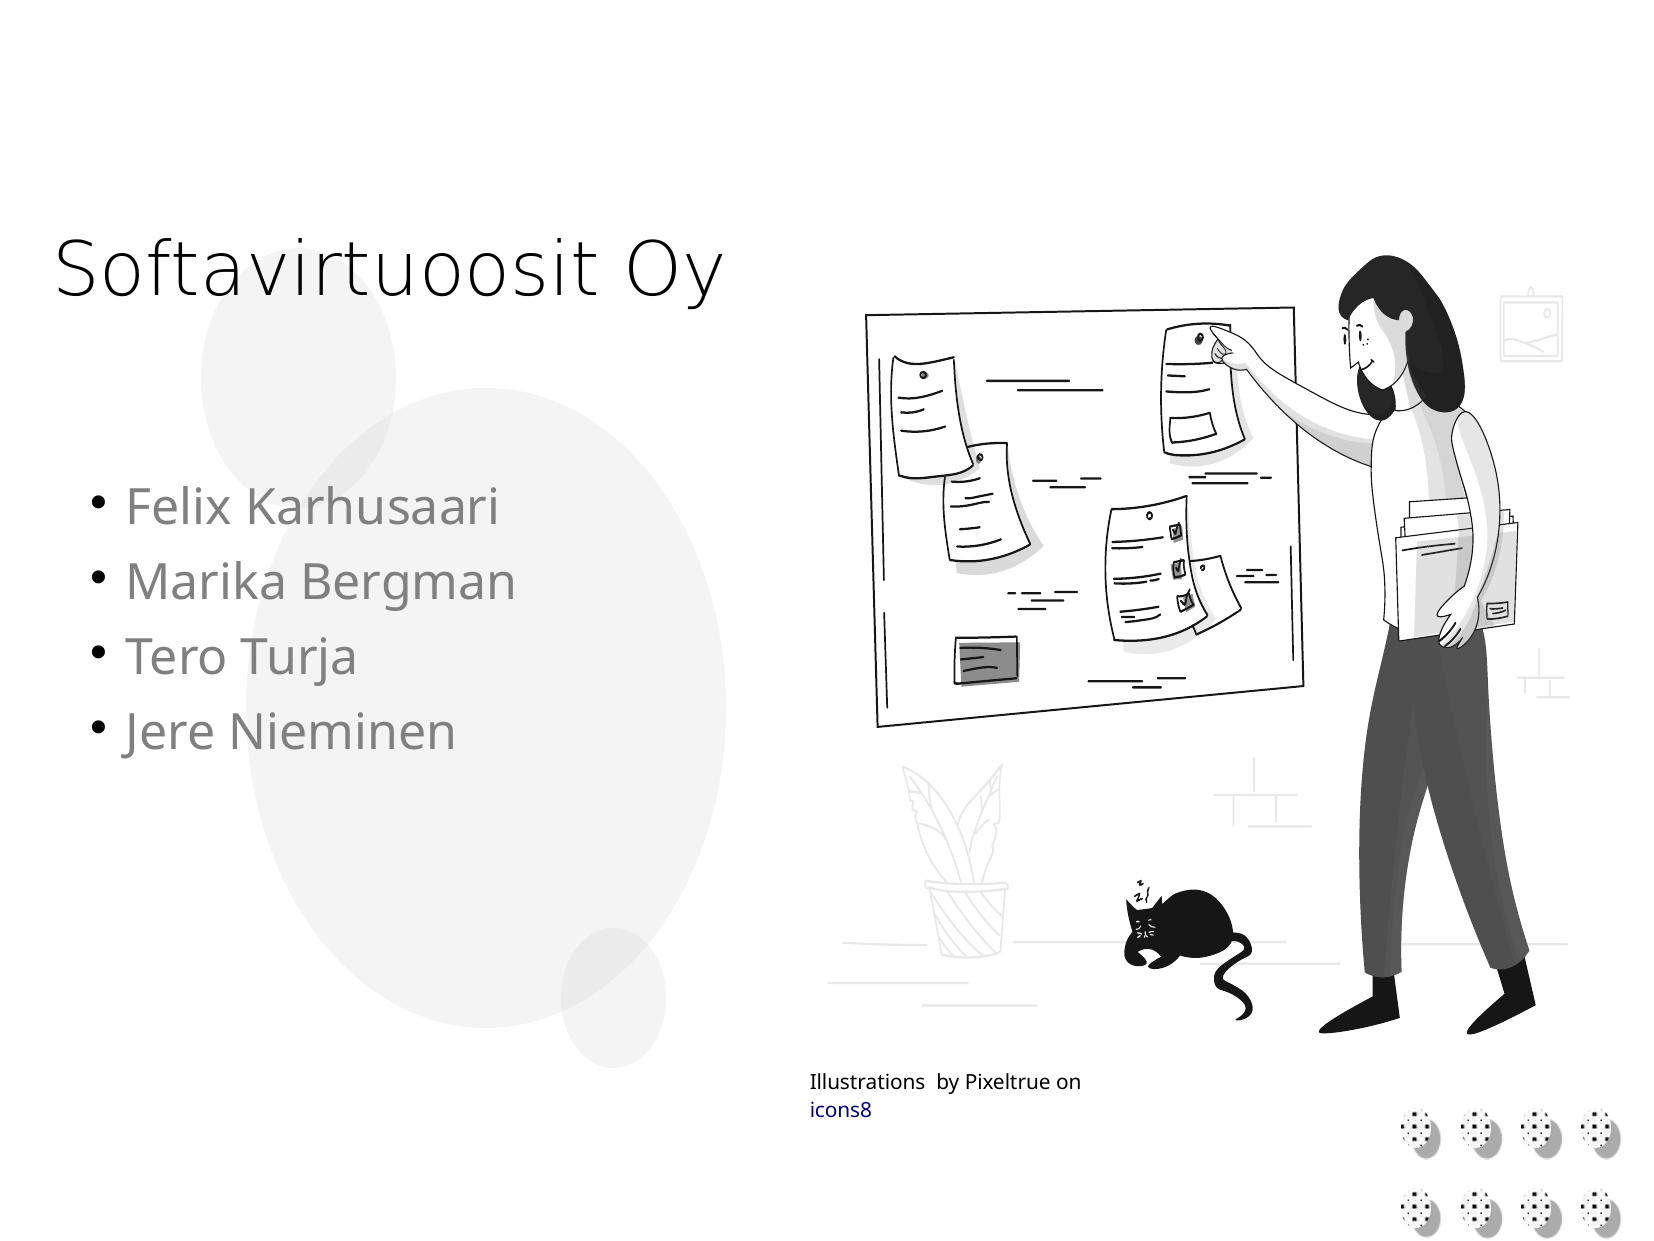

Softavirtuoosit Oy
Felix Karhusaari
Marika Bergman
Tero Turja
Jere Nieminen